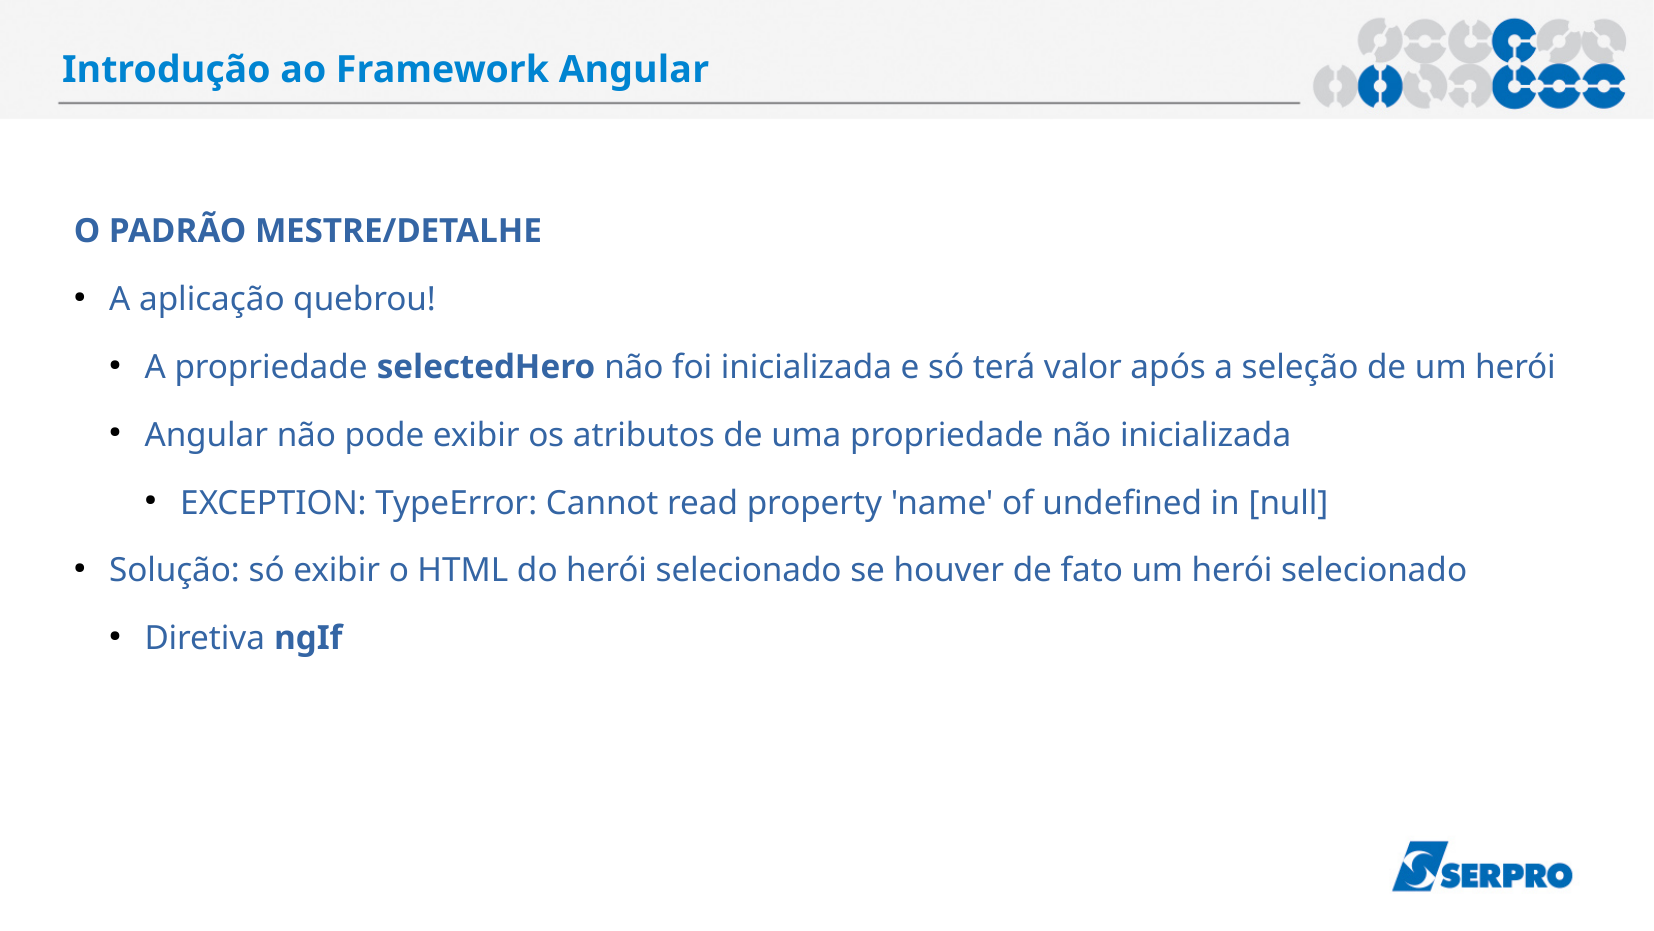

Introdução ao Framework Angular
O PADRÃO MESTRE/DETALHE
A aplicação quebrou!
A propriedade selectedHero não foi inicializada e só terá valor após a seleção de um herói
Angular não pode exibir os atributos de uma propriedade não inicializada
EXCEPTION: TypeError: Cannot read property 'name' of undefined in [null]
Solução: só exibir o HTML do herói selecionado se houver de fato um herói selecionado
Diretiva ngIf